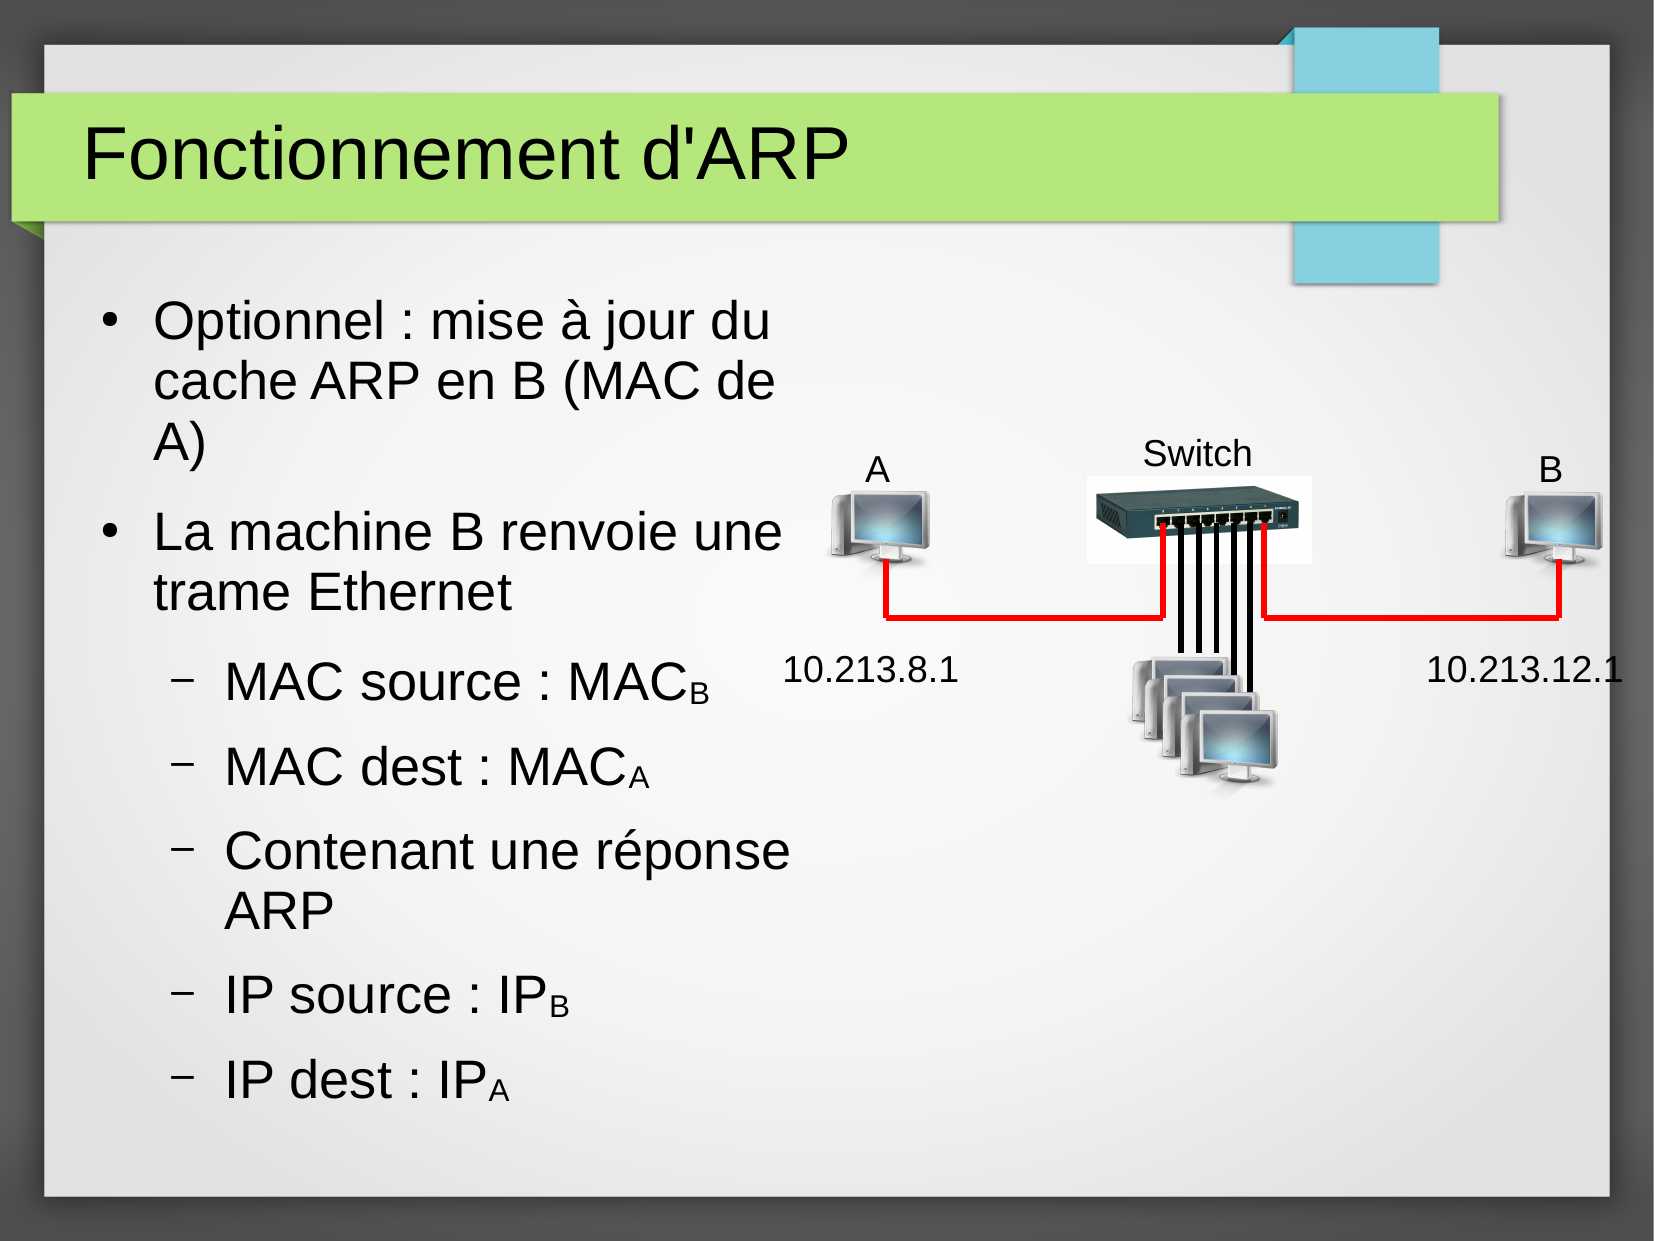

# Fonctionnement d'ARP
Optionnel : mise à jour du cache ARP en B (MAC de A)
La machine B renvoie une trame Ethernet
MAC source : MACB
MAC dest : MACA
Contenant une réponse ARP
IP source : IPB
IP dest : IPA
Switch
A
B
10.213.8.1
10.213.12.1